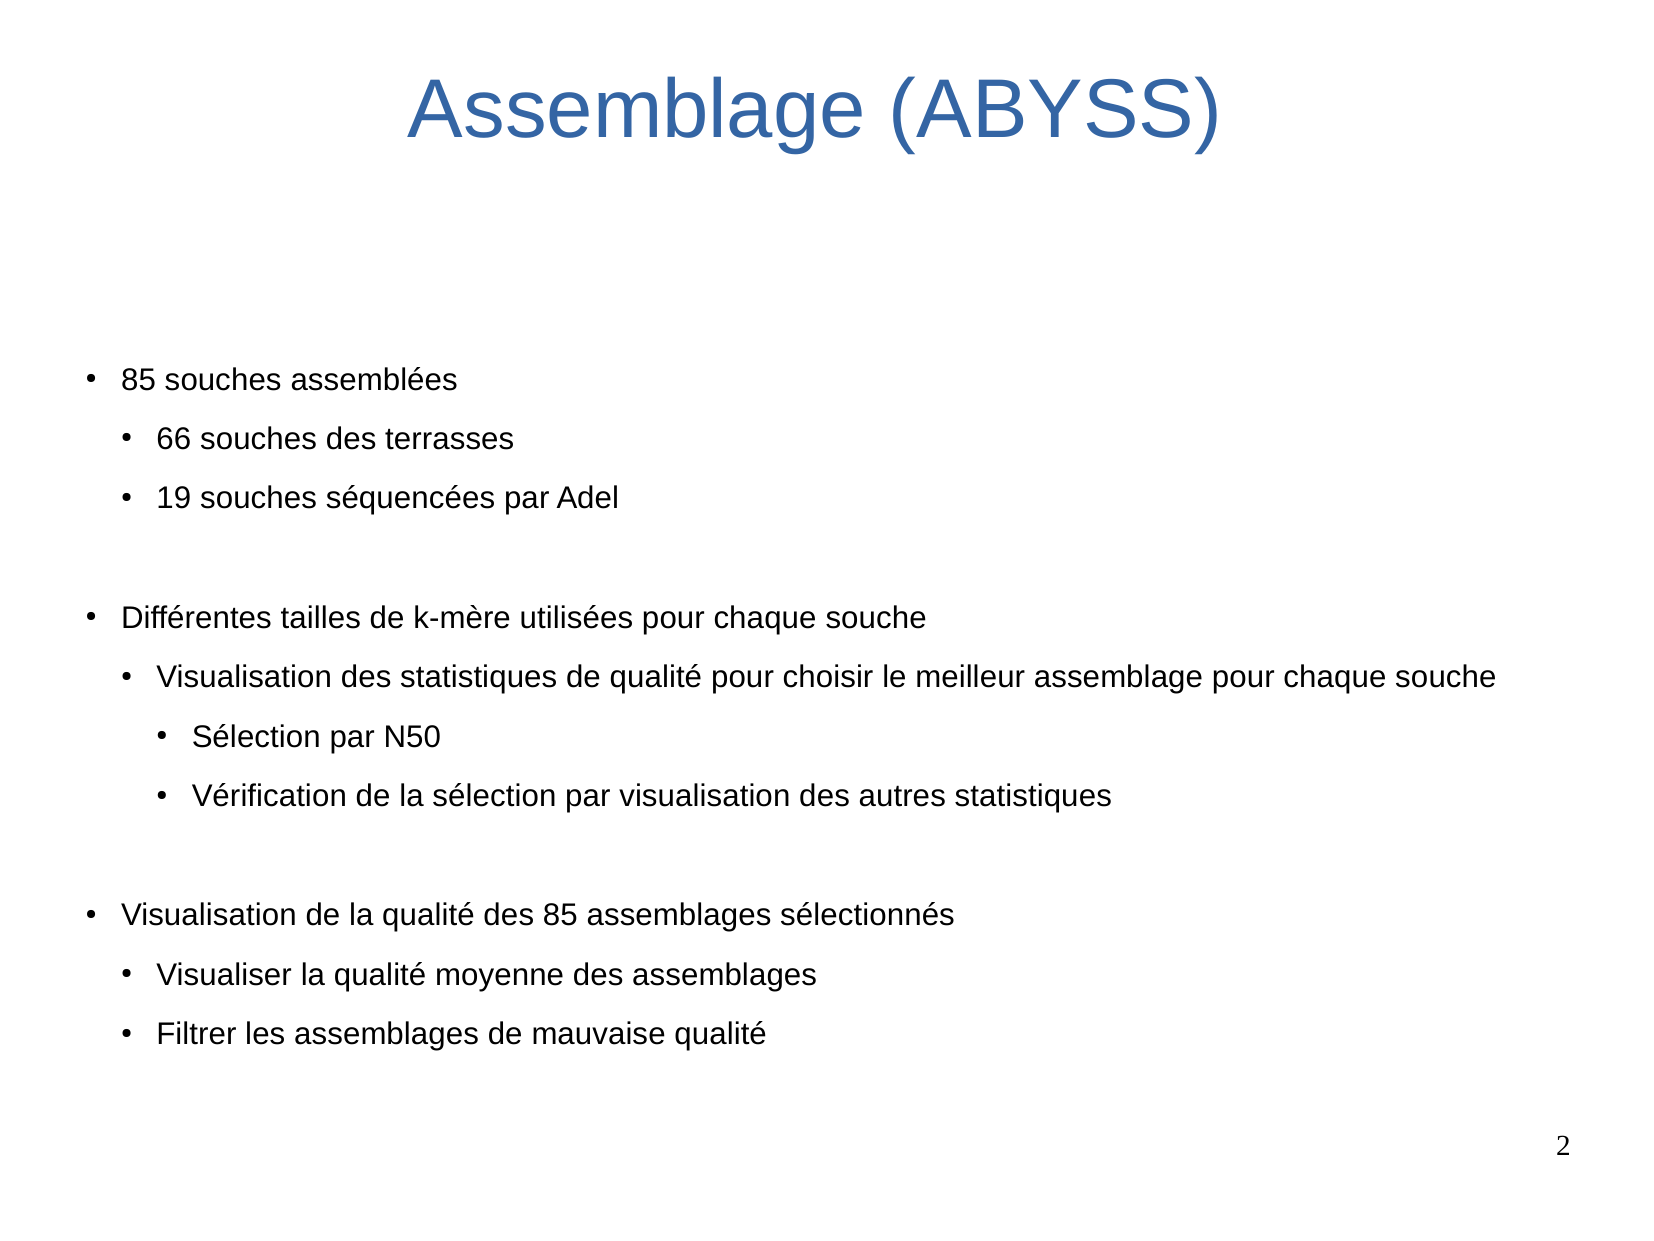

# Assemblage (ABYSS)
85 souches assemblées
66 souches des terrasses
19 souches séquencées par Adel
Différentes tailles de k-mère utilisées pour chaque souche
Visualisation des statistiques de qualité pour choisir le meilleur assemblage pour chaque souche
Sélection par N50
Vérification de la sélection par visualisation des autres statistiques
Visualisation de la qualité des 85 assemblages sélectionnés
Visualiser la qualité moyenne des assemblages
Filtrer les assemblages de mauvaise qualité
2